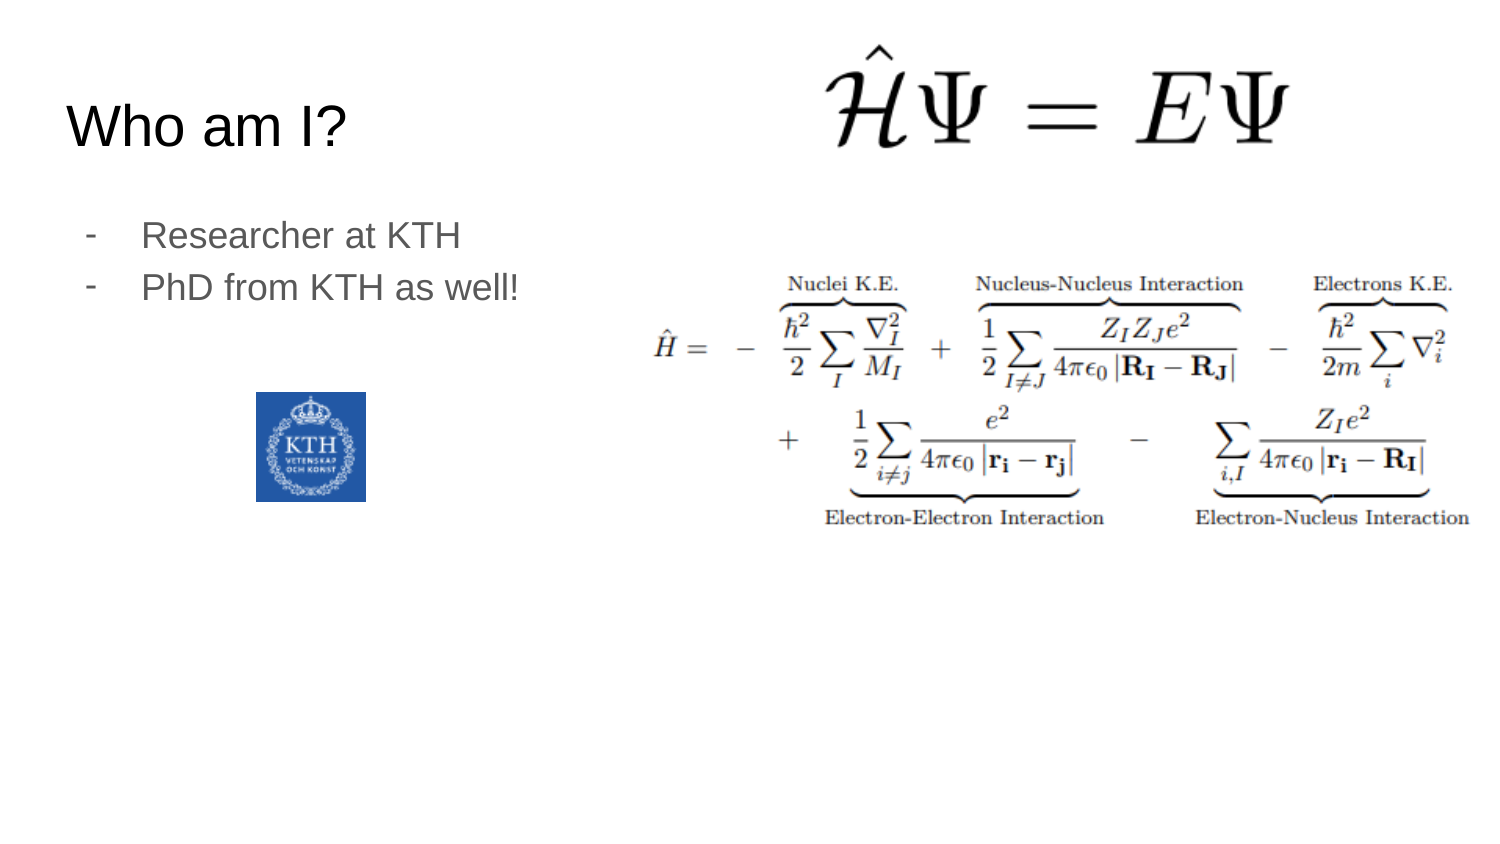

# Who am I?
Researcher at KTH
PhD from KTH as well!